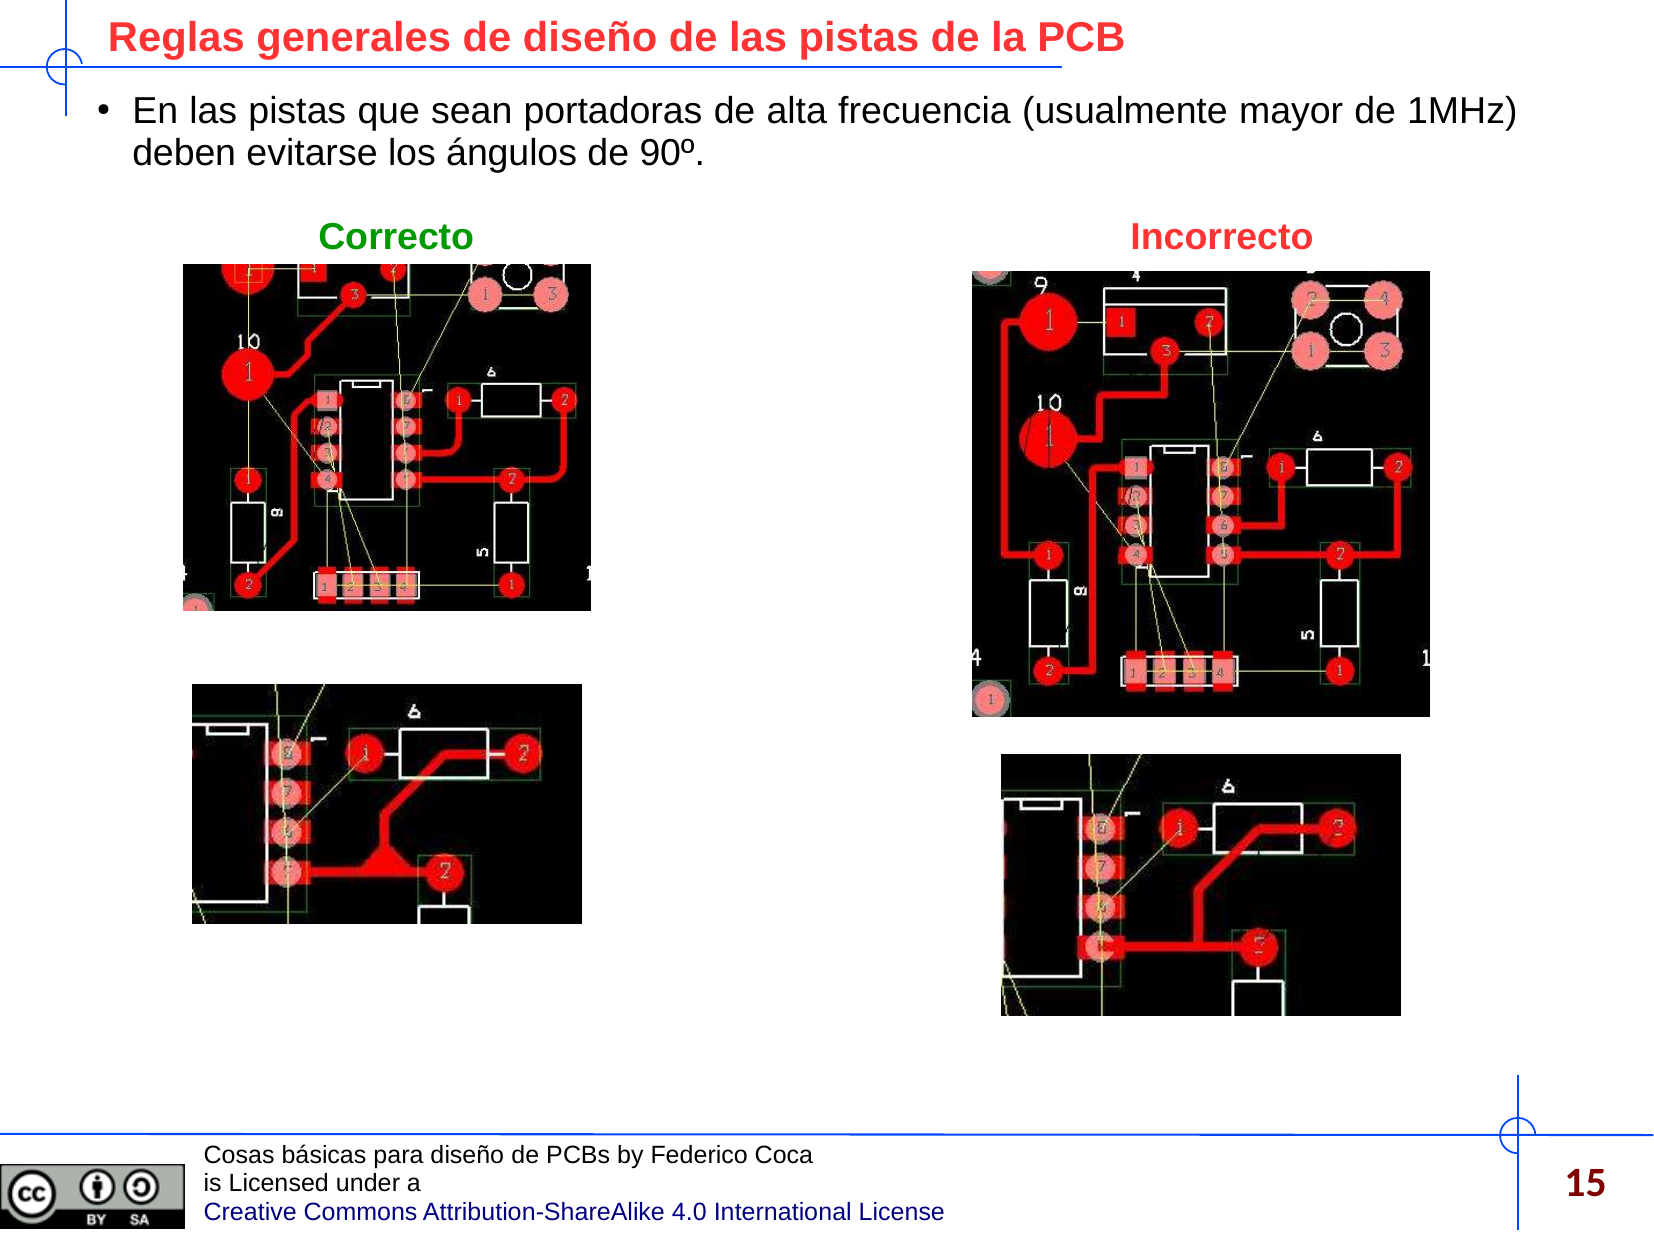

Reglas generales de diseño de las pistas de la PCB
En las pistas que sean portadoras de alta frecuencia (usualmente mayor de 1MHz) deben evitarse los ángulos de 90º.
			Correcto									Incorrecto
Cosas básicas para diseño de PCBs by Federico Coca
is Licensed under a Creative Commons Attribution-ShareAlike 4.0 International License